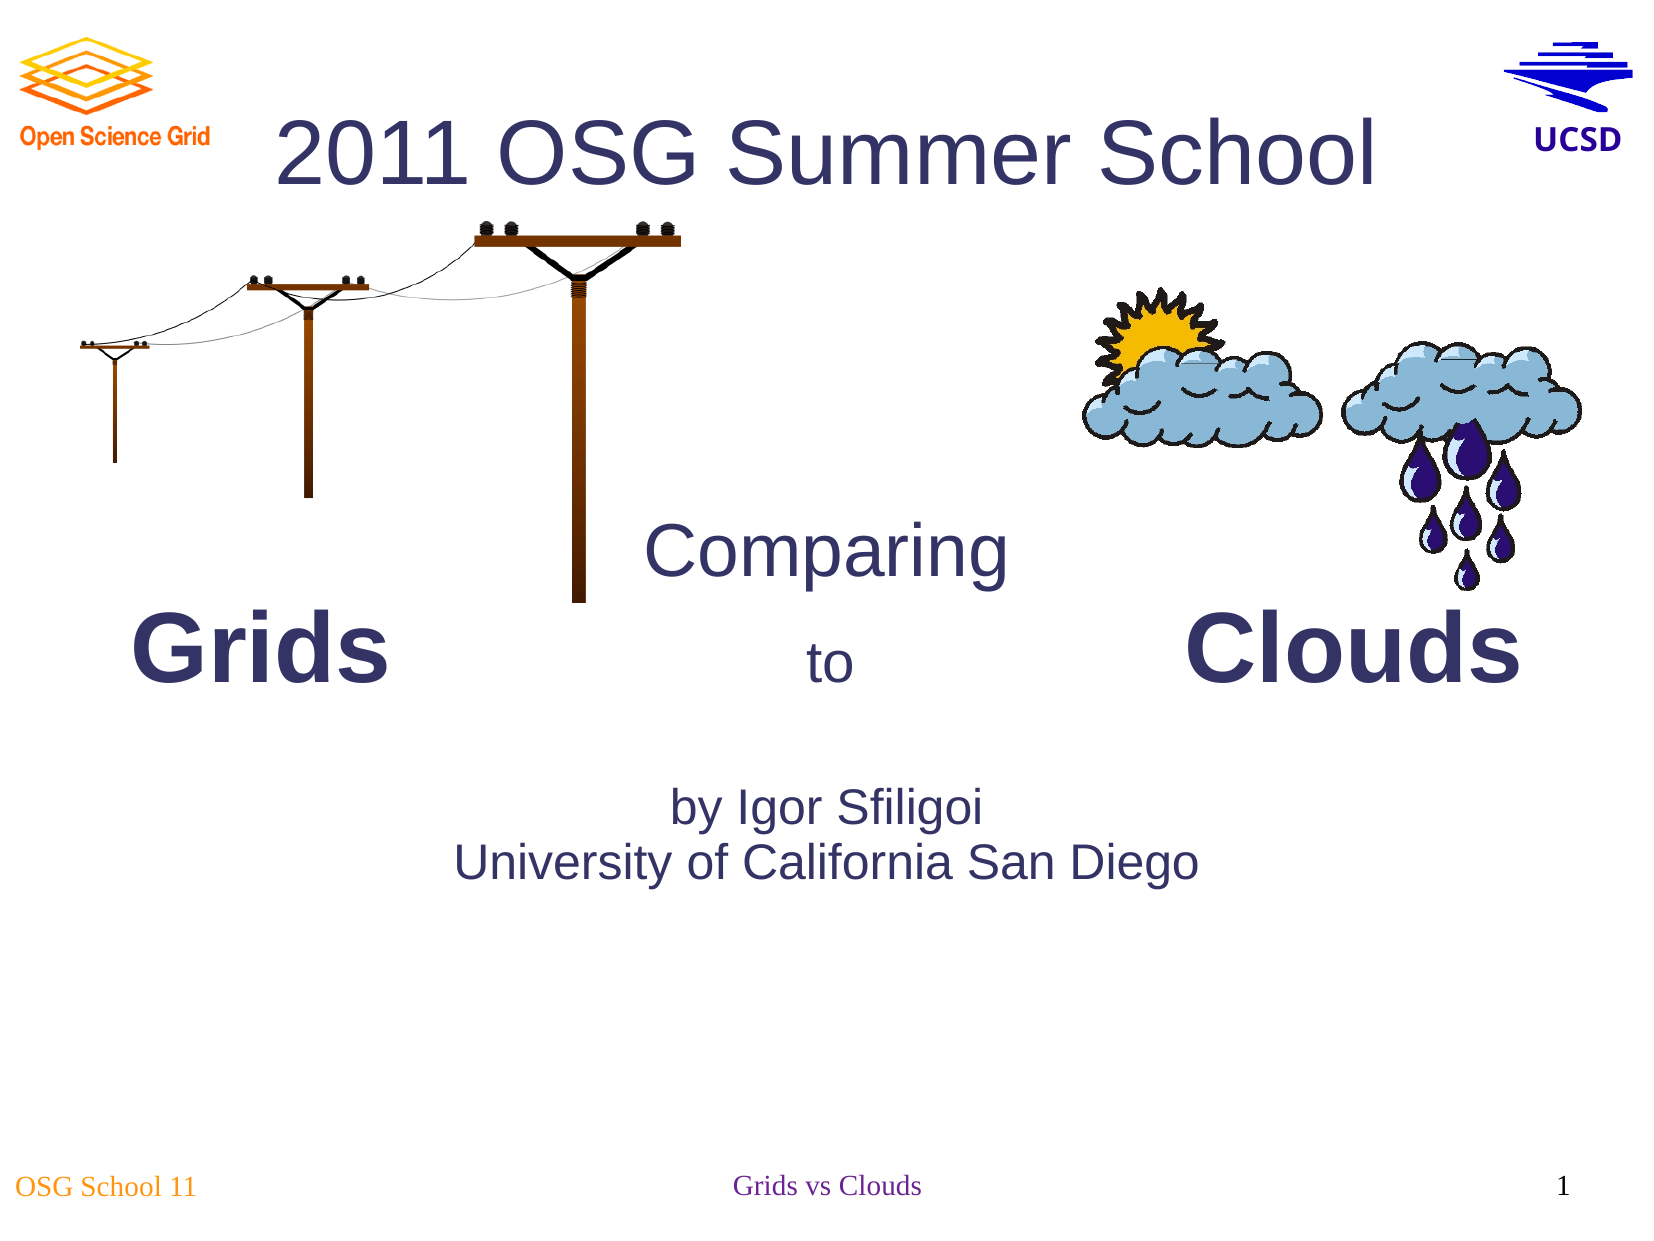

# 2011 OSG Summer School
Comparing
Grids to Clouds
by Igor Sfiligoi
University of California San Diego
Grids vs Clouds
1
OSG School 11